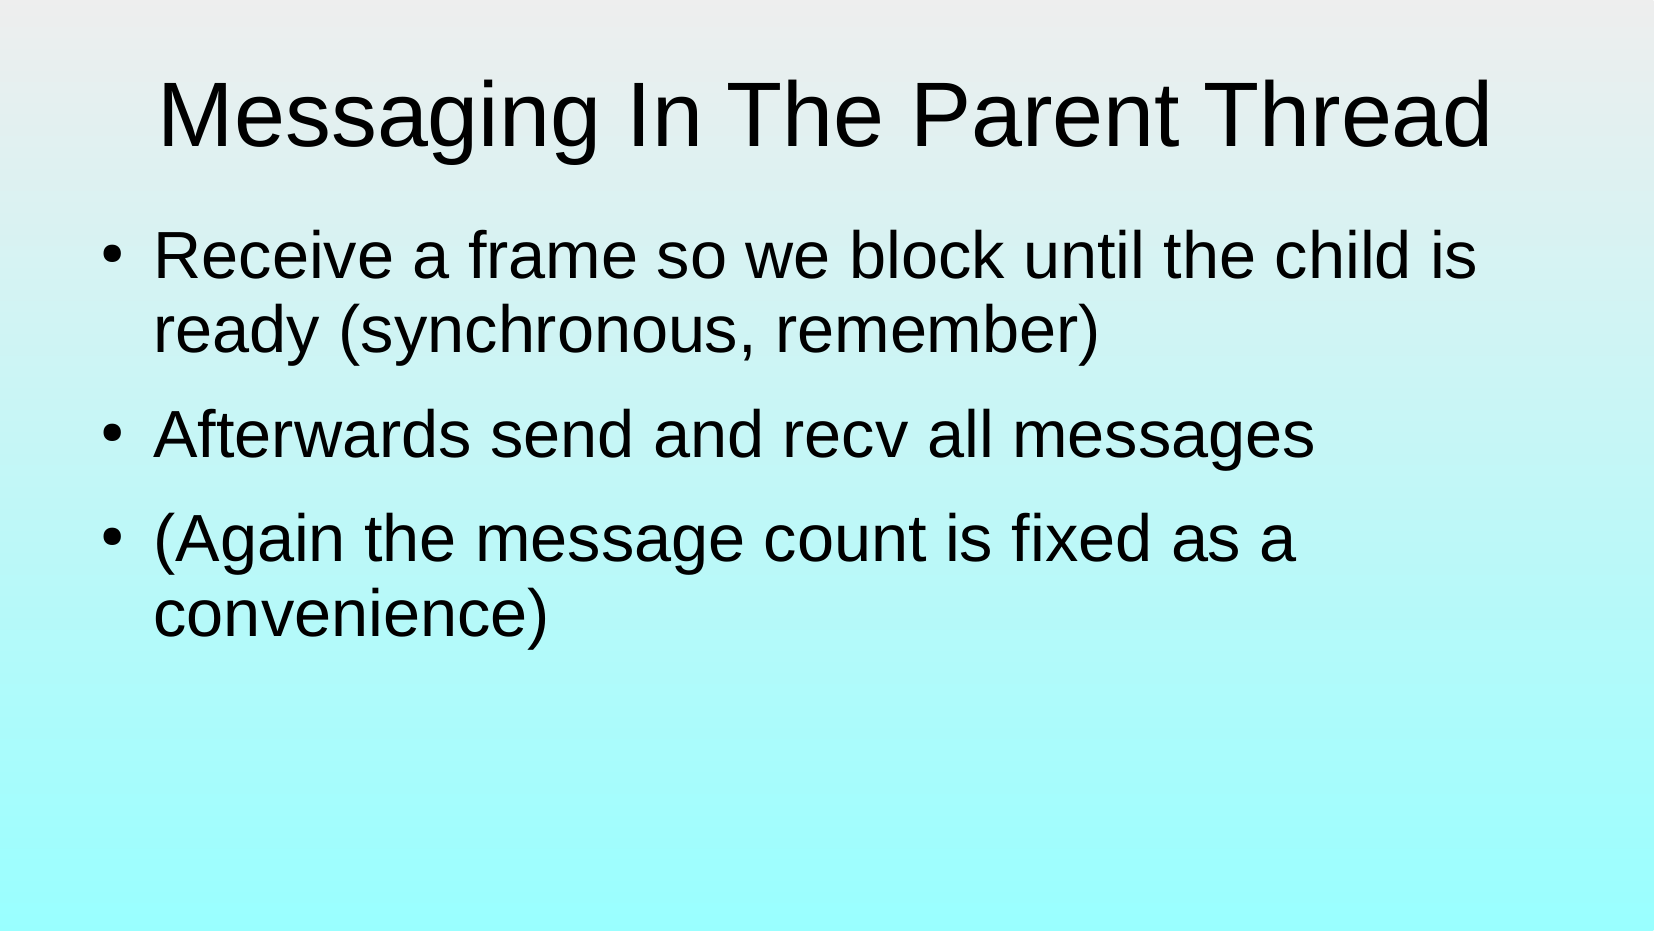

# Messaging In The Parent Thread
Receive a frame so we block until the child is ready (synchronous, remember)
Afterwards send and recv all messages
(Again the message count is fixed as a convenience)